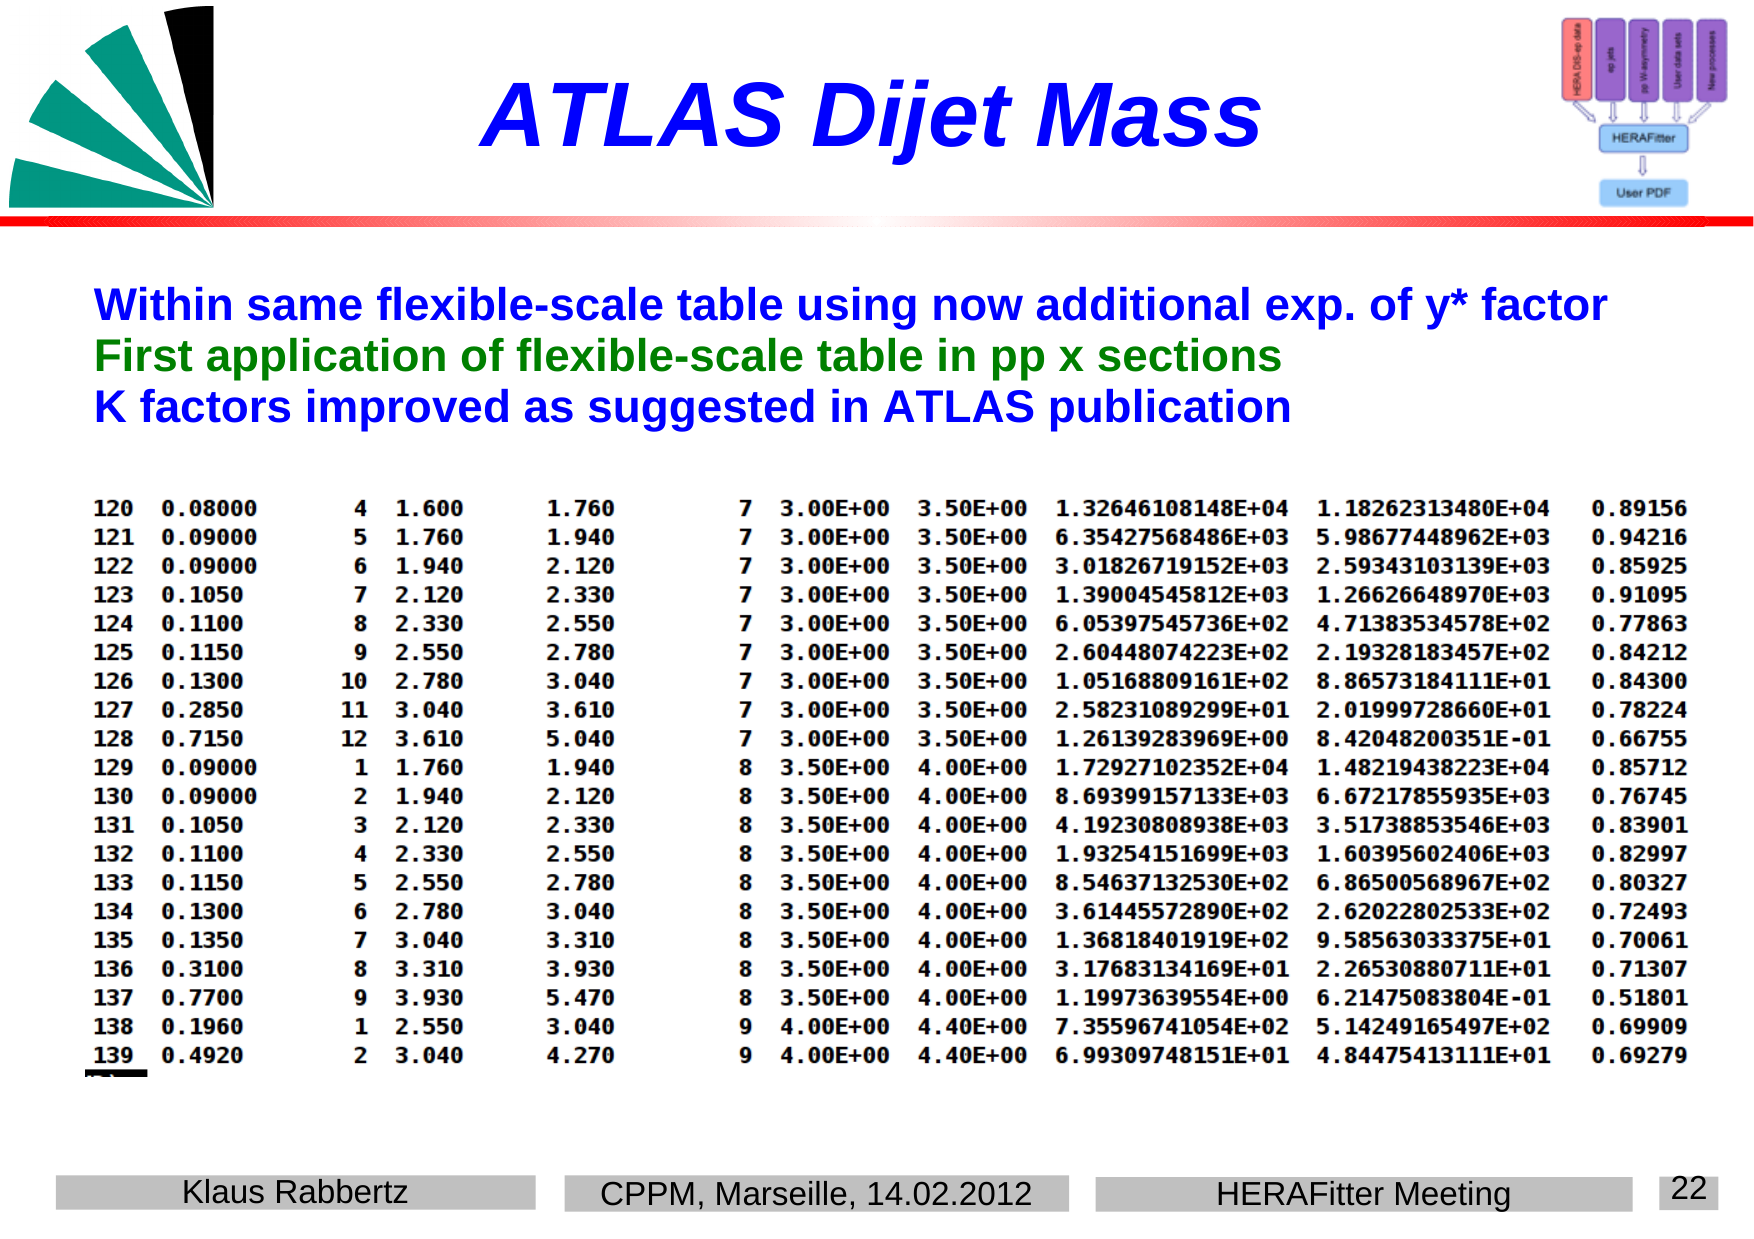

# ATLAS Dijet Mass
Within same flexible-scale table using now additional exp. of y* factor
First application of flexible-scale table in pp x sections
K factors improved as suggested in ATLAS publication